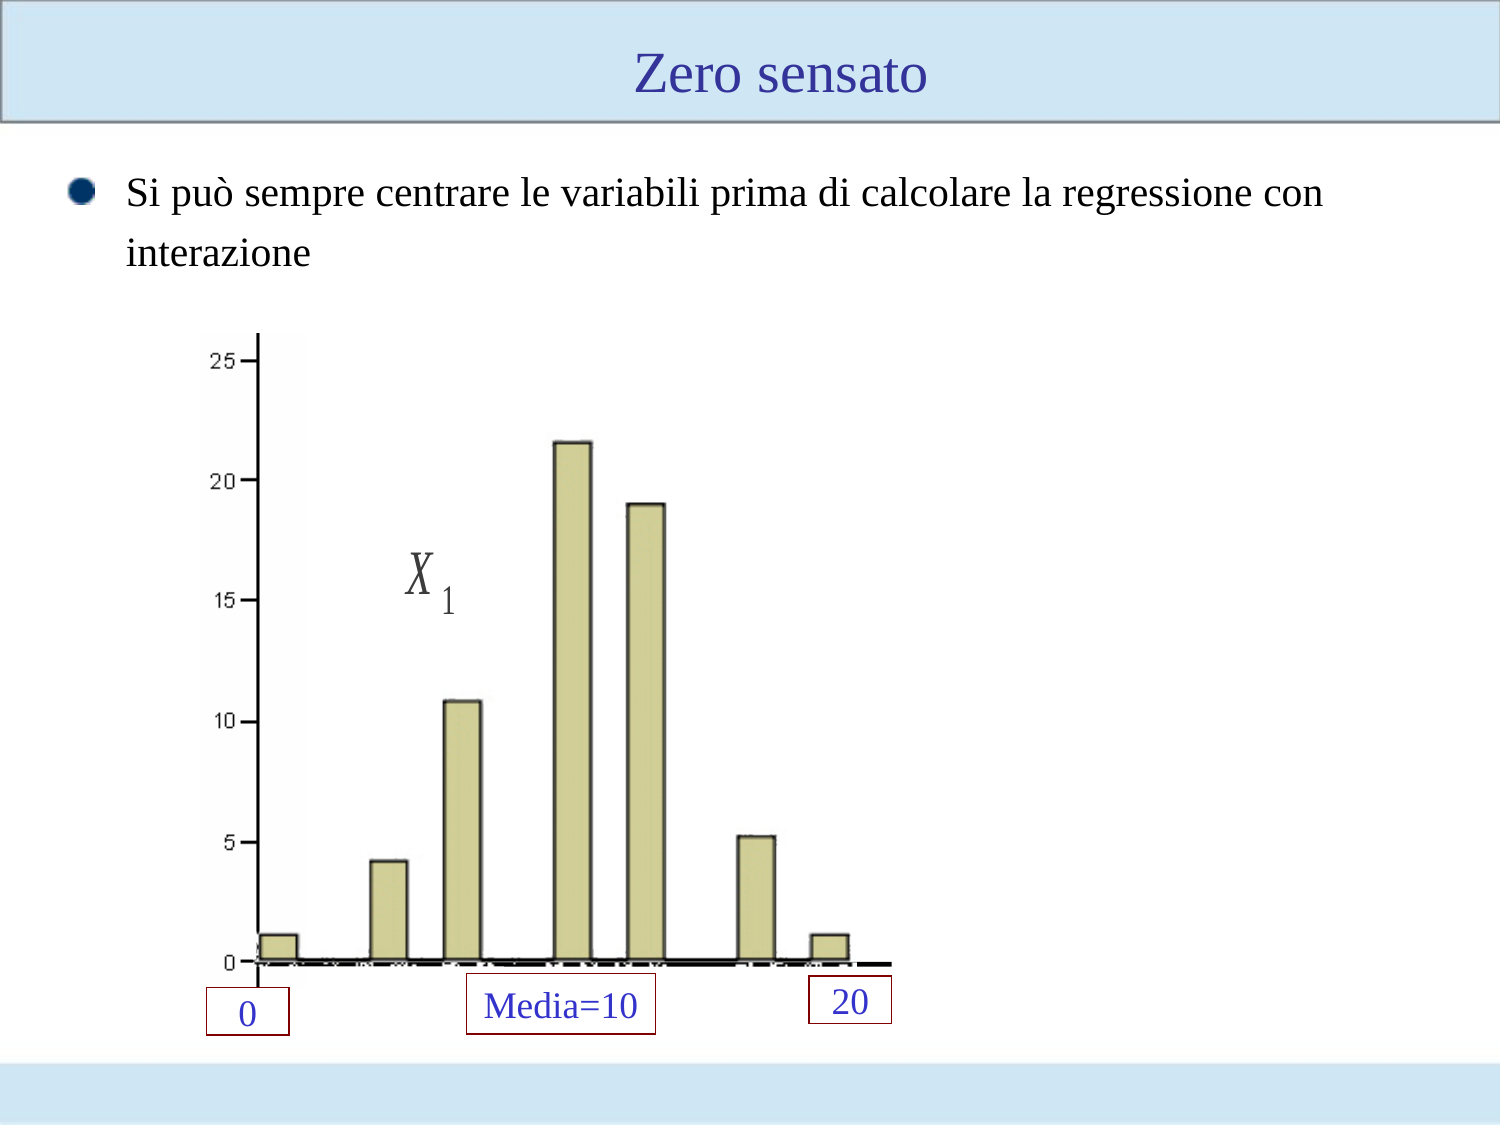

# Zero sensato
Si può sempre centrare le variabili prima di calcolare la regressione con interazione
Media=10
20
0